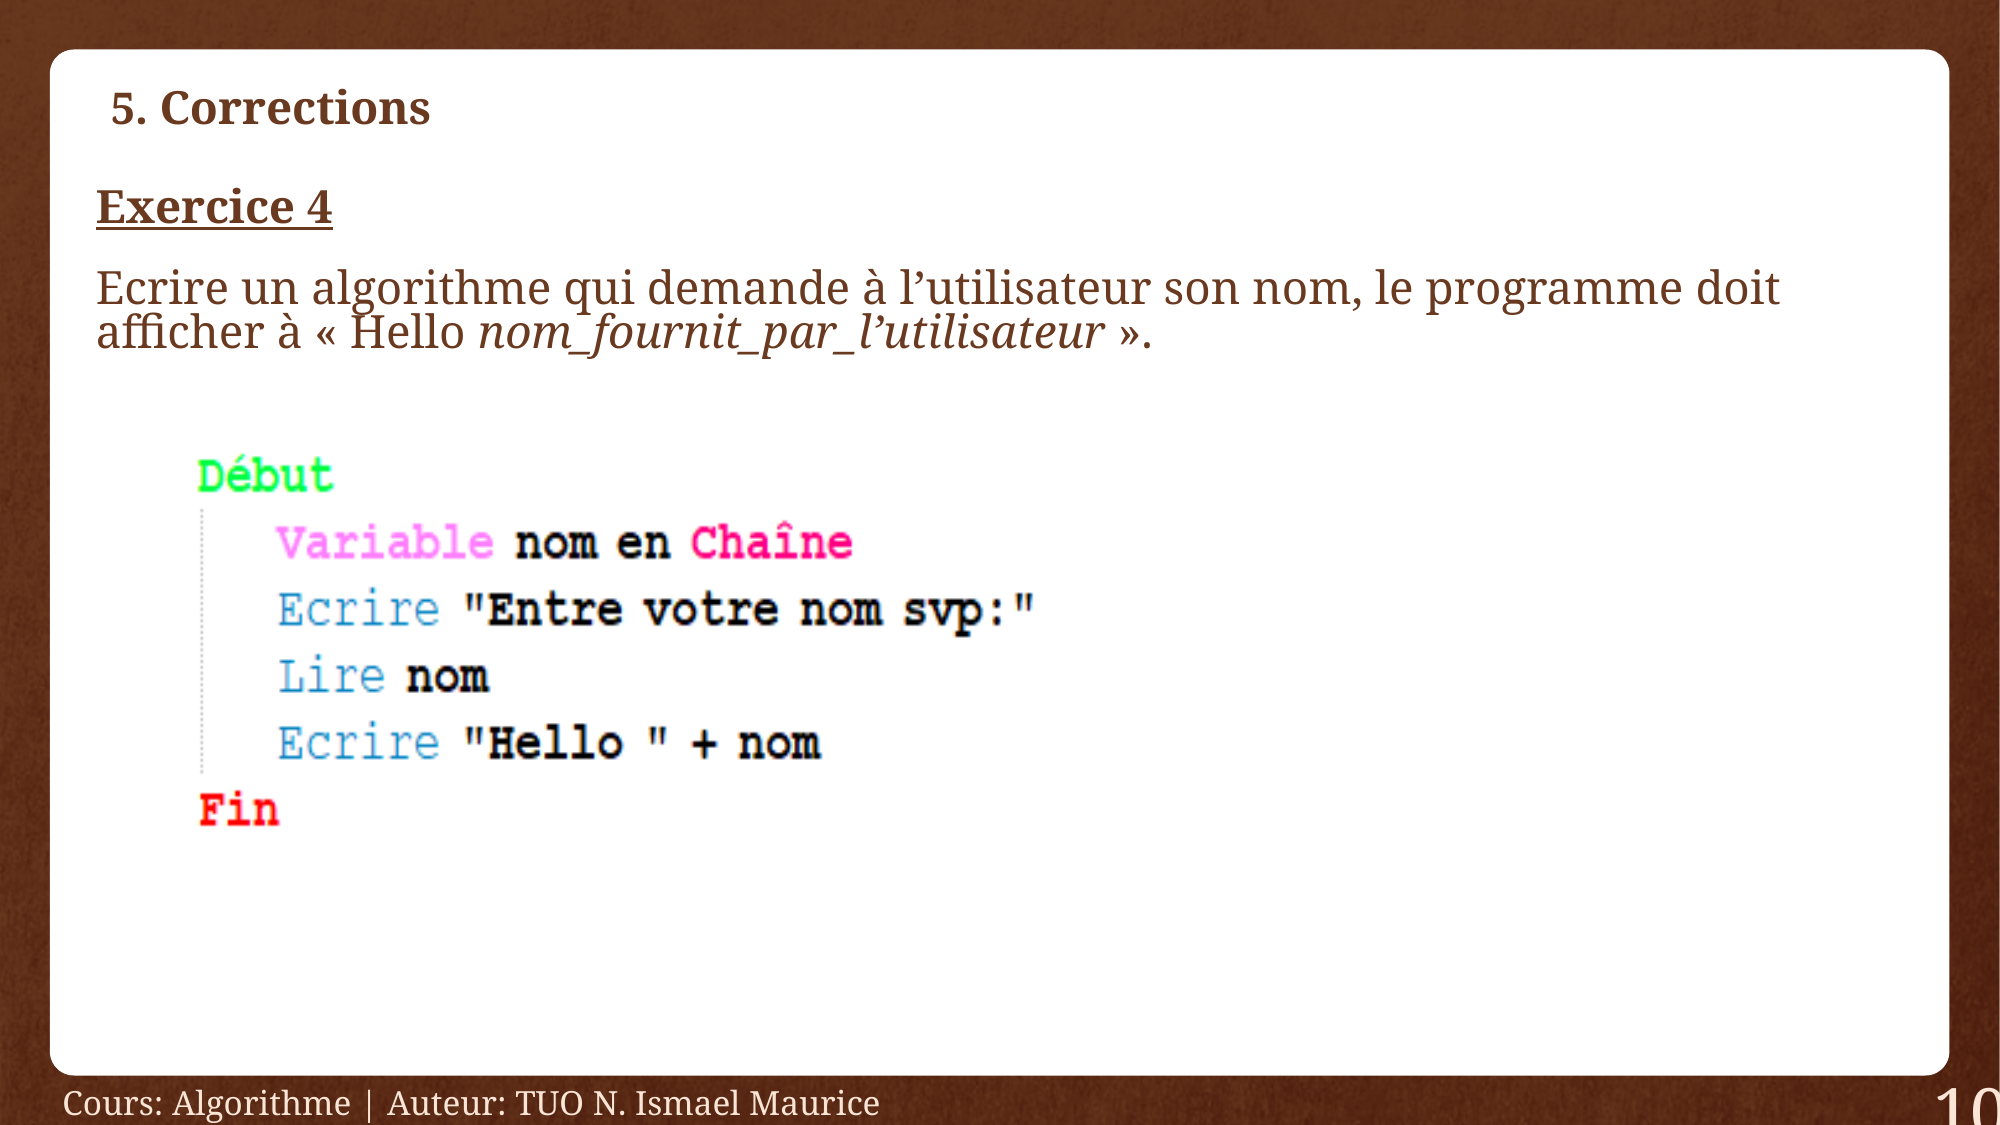

# 5. Corrections
Exercice 4
Ecrire un algorithme qui demande à l’utilisateur son nom, le programme doit afficher à « Hello nom_fournit_par_l’utilisateur ».
Cours: Algorithme | Auteur: TUO N. Ismael Maurice